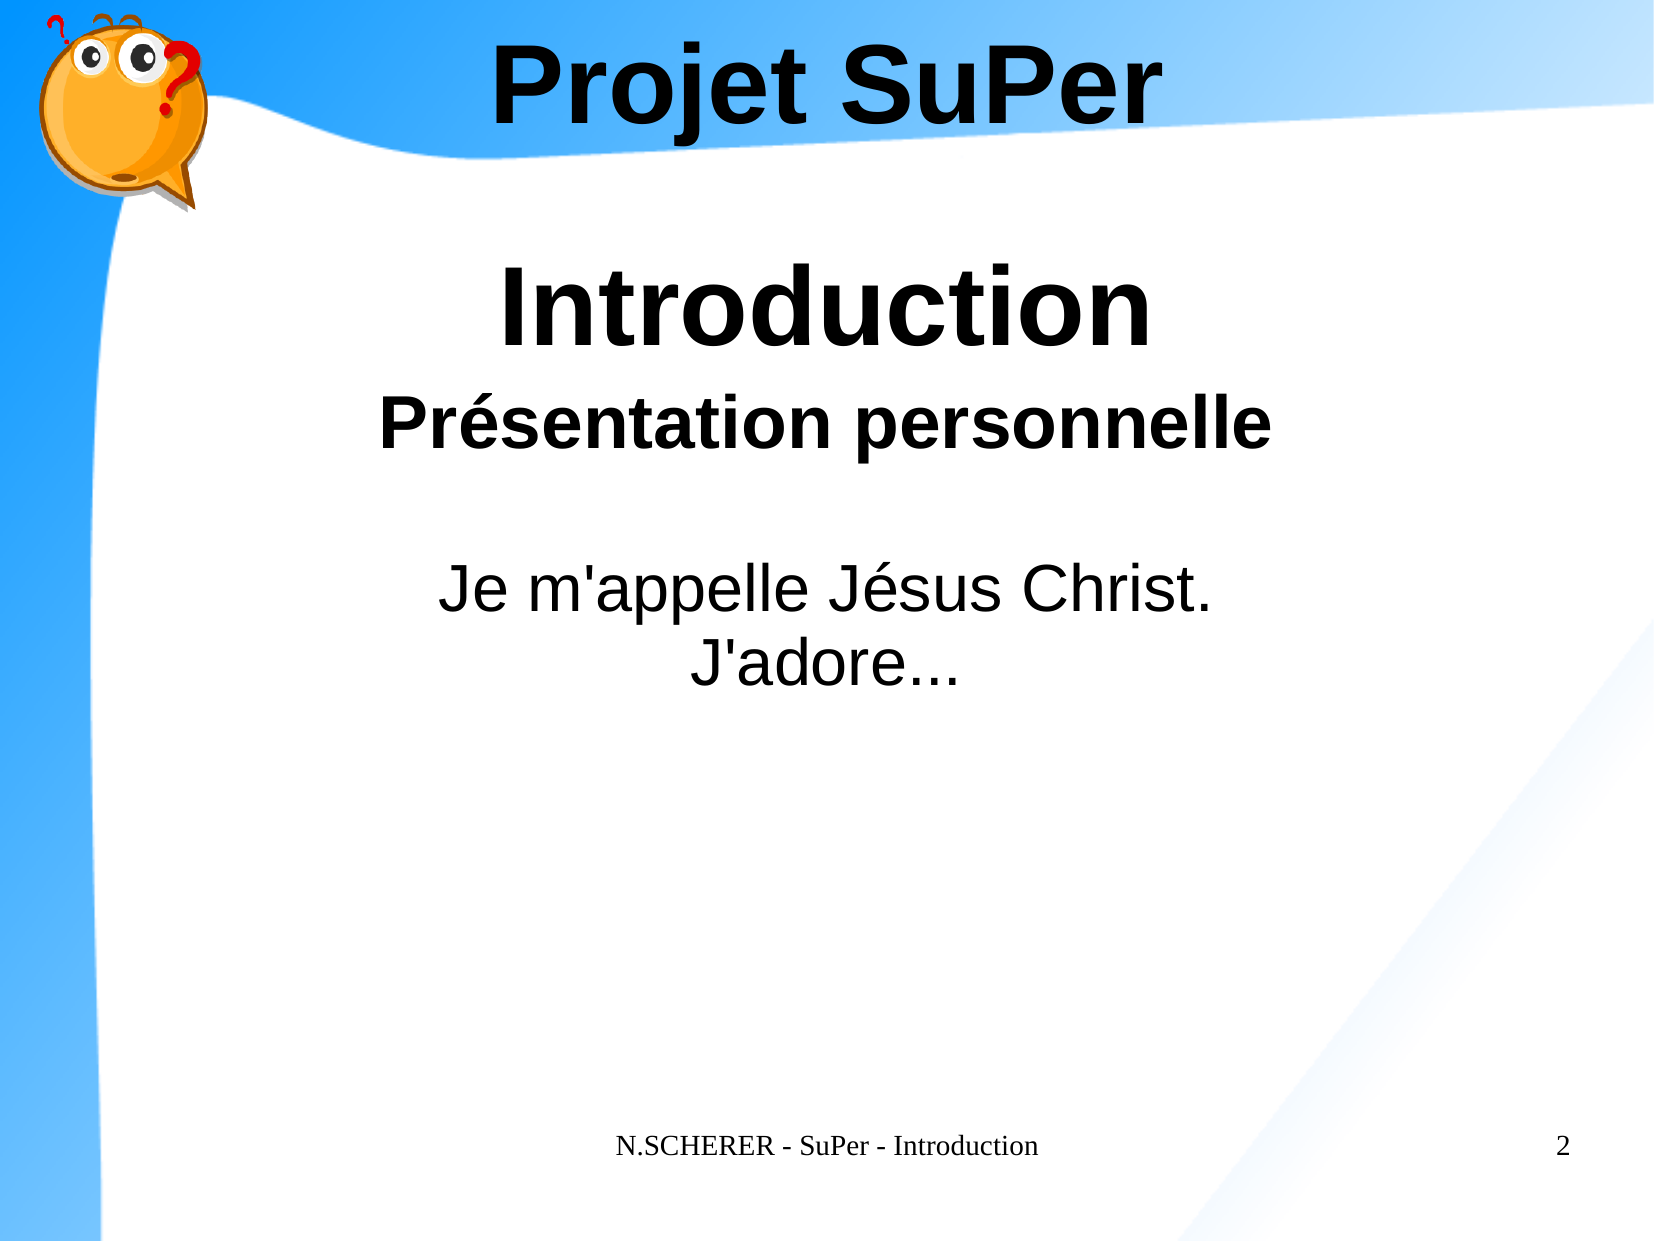

# Projet SuPer
Introduction
Présentation personnelle
Je m'appelle Jésus Christ.
J'adore...
N.SCHERER - SuPer - Introduction
2